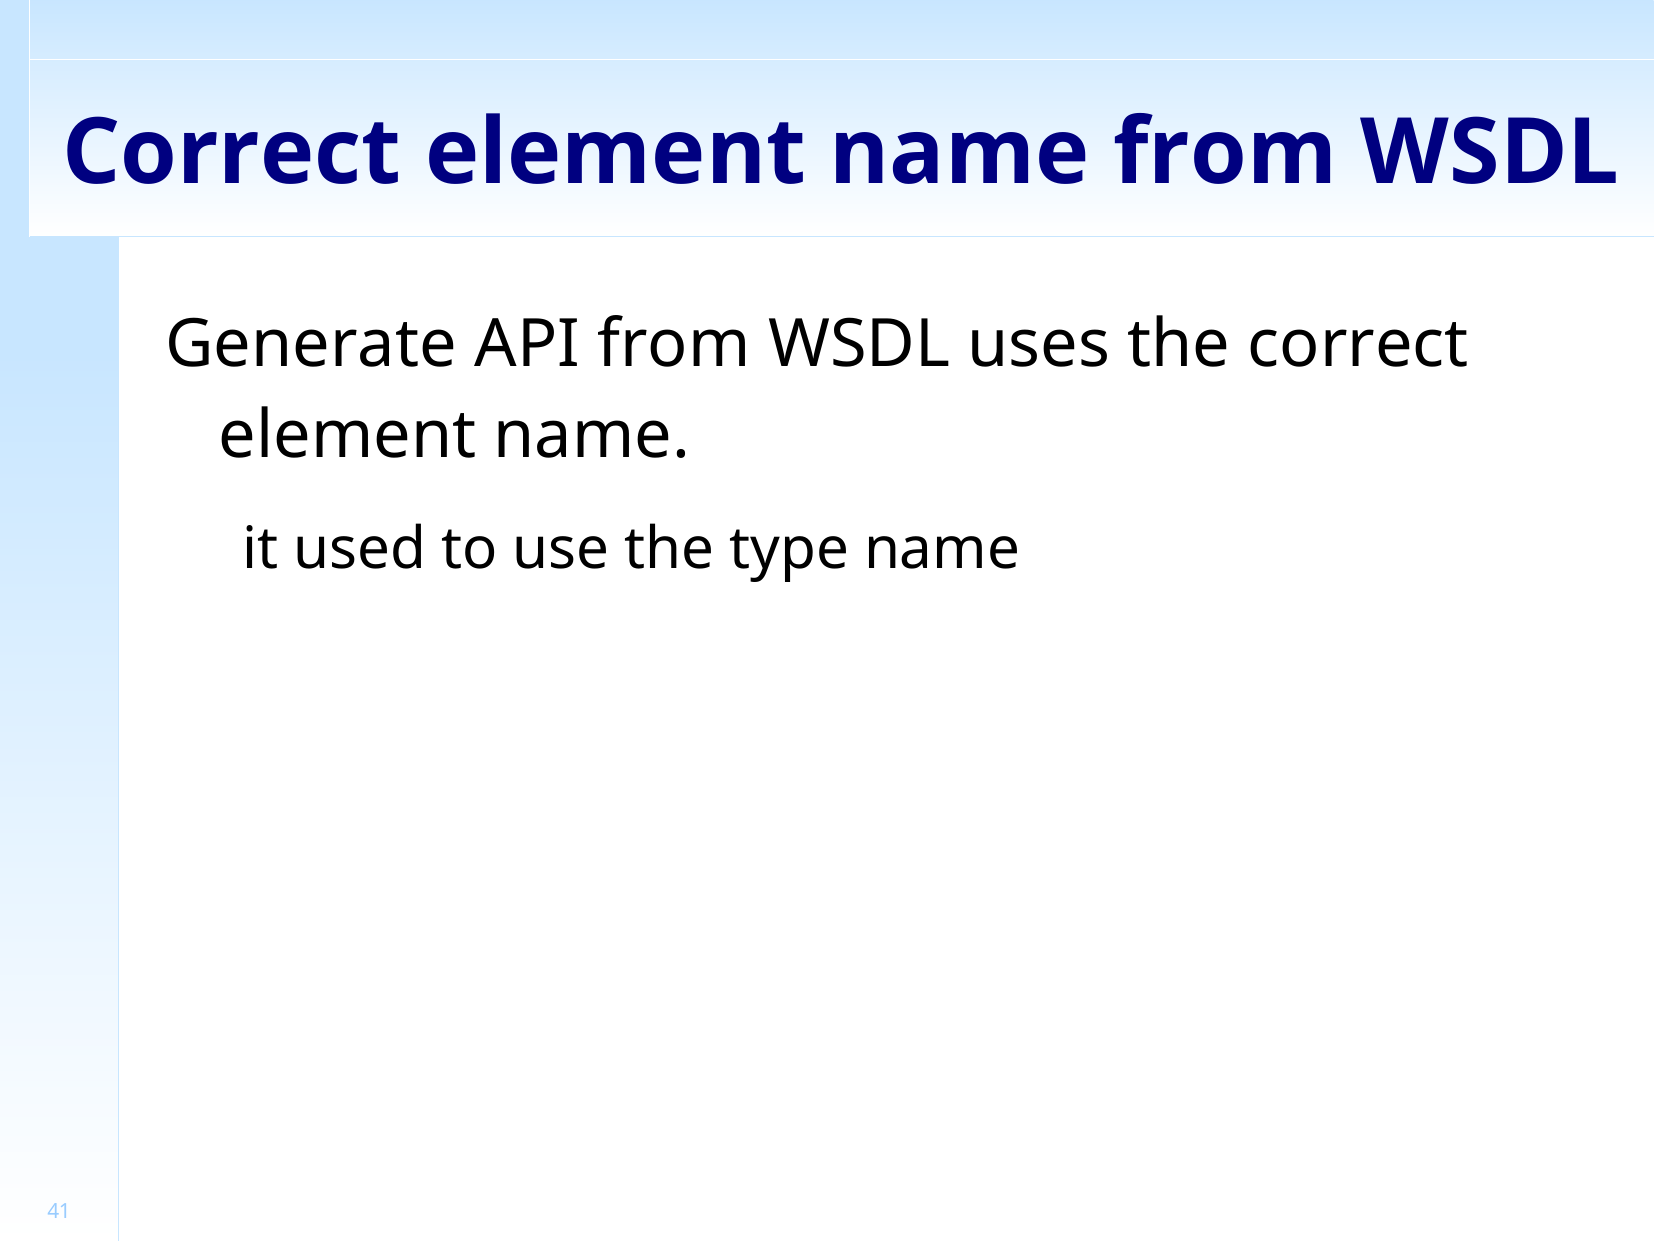

# Correct element name from WSDL
Generate API from WSDL uses the correct element name.
it used to use the type name